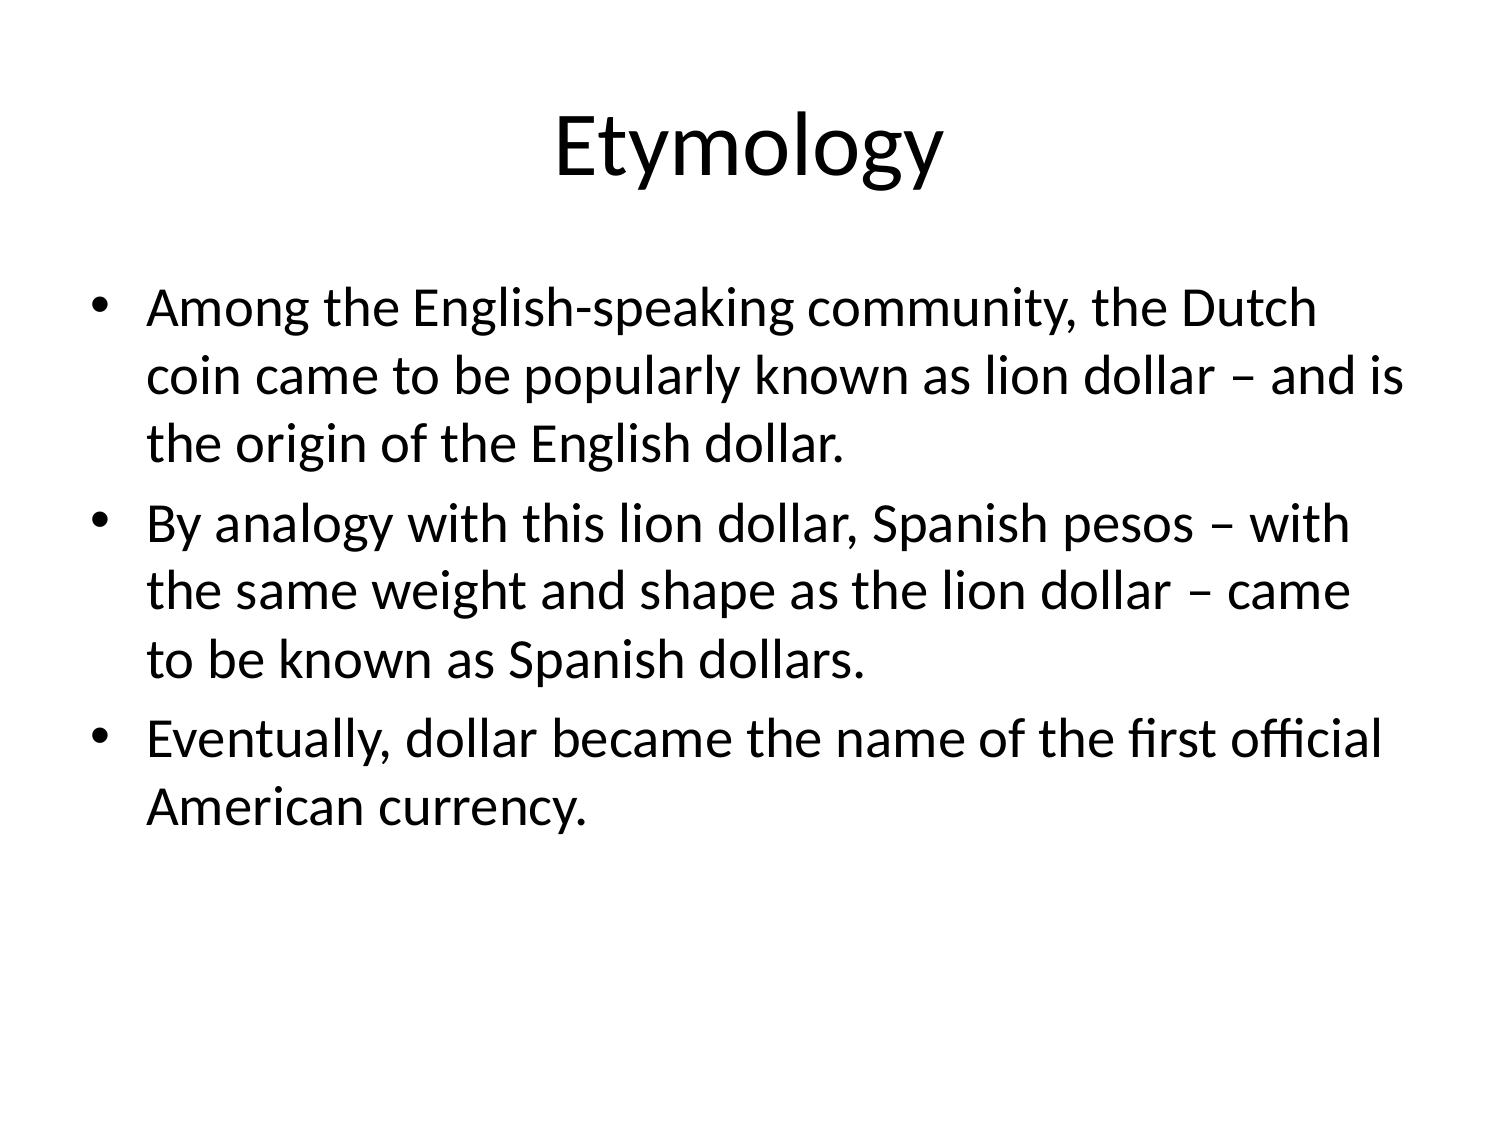

# Etymology
Among the English-speaking community, the Dutch coin came to be popularly known as lion dollar – and is the origin of the English dollar.
By analogy with this lion dollar, Spanish pesos – with the same weight and shape as the lion dollar – came to be known as Spanish dollars.
Eventually, dollar became the name of the first official American currency.